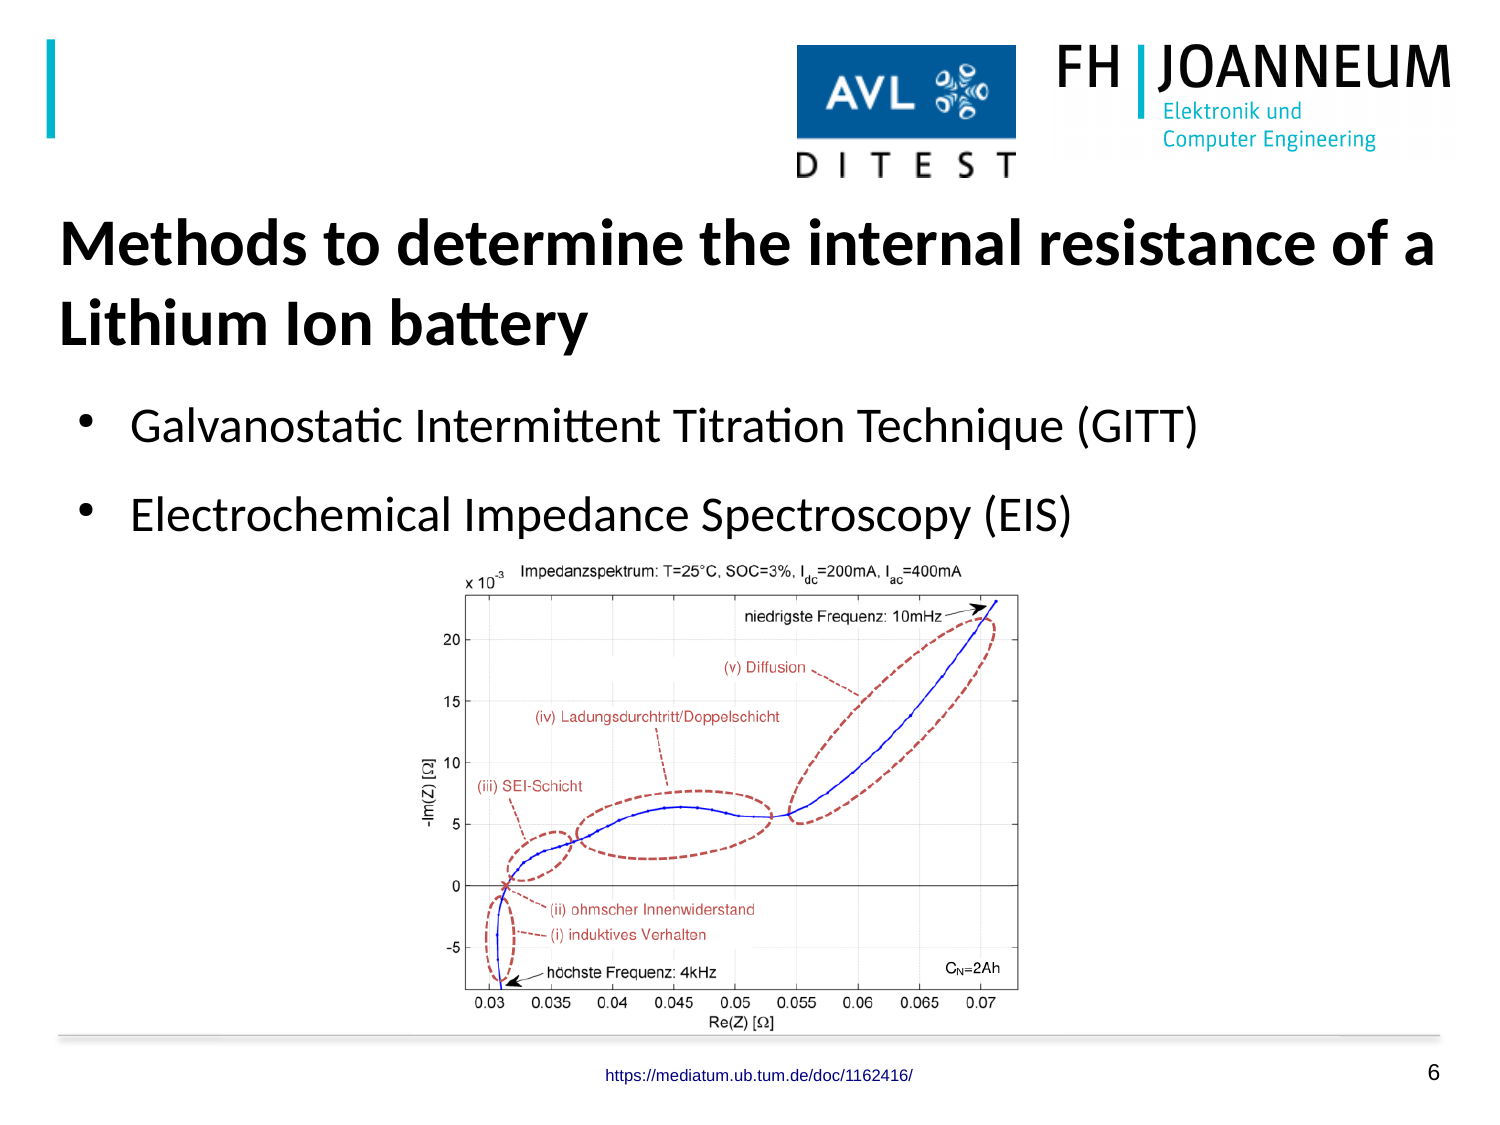

# Methods to determine the internal resistance of a Lithium Ion battery
Galvanostatic Intermittent Titration Technique (GITT)
Electrochemical Impedance Spectroscopy (EIS)
6
https://mediatum.ub.tum.de/doc/1162416/